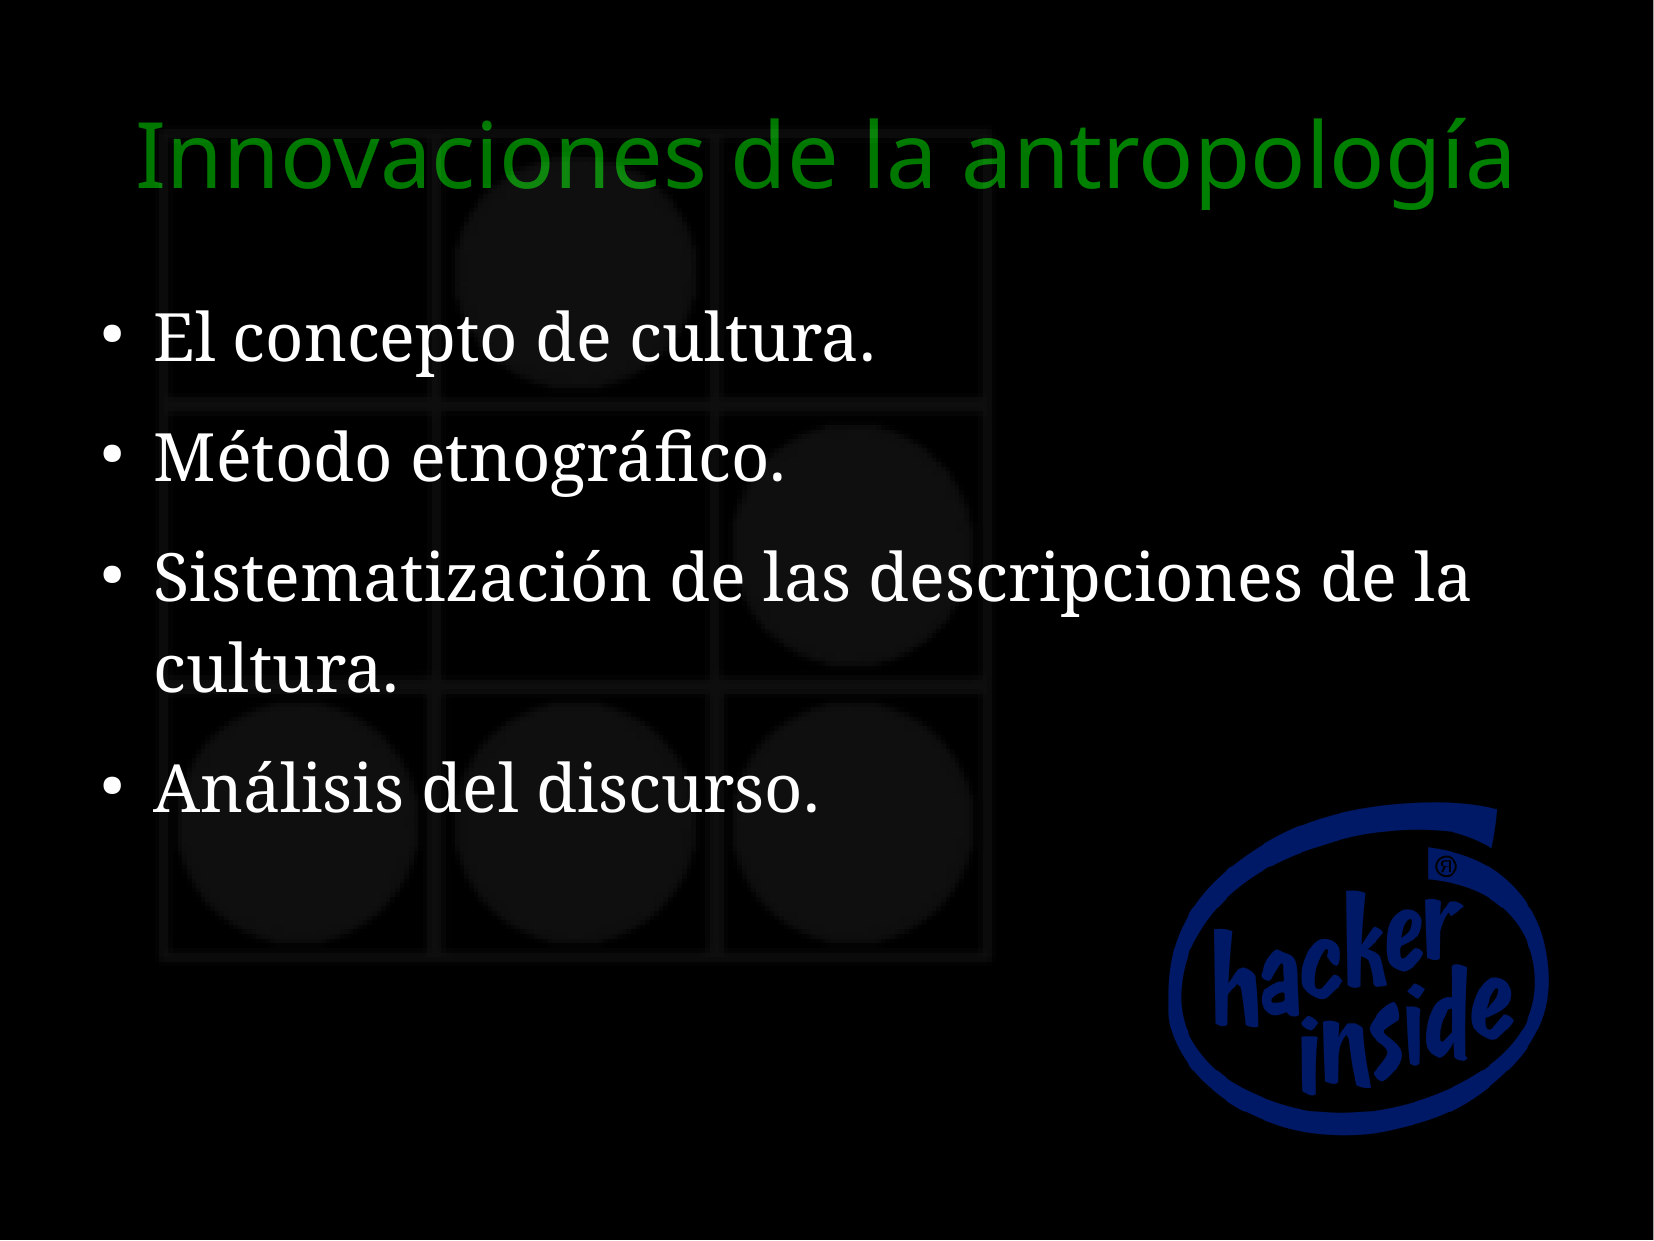

# Innovaciones de la antropología
El concepto de cultura.
Método etnográfico.
Sistematización de las descripciones de la cultura.
Análisis del discurso.